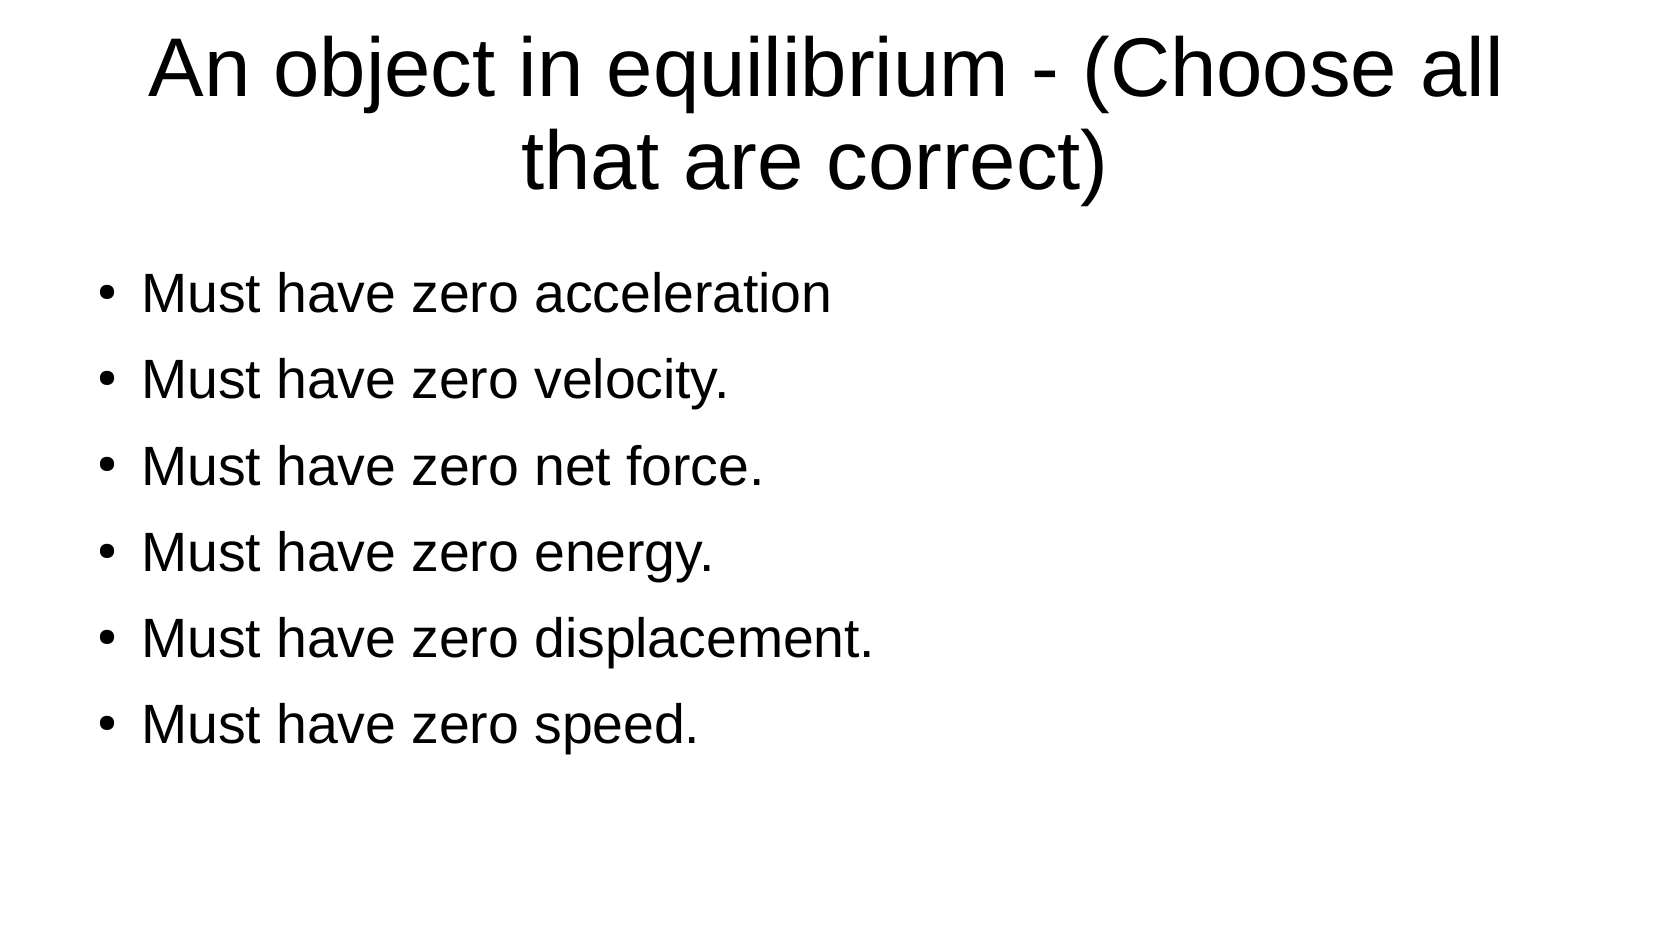

# An object in equilibrium - (Choose all that are correct)
Must have zero acceleration
Must have zero velocity.
Must have zero net force.
Must have zero energy.
Must have zero displacement.
Must have zero speed.